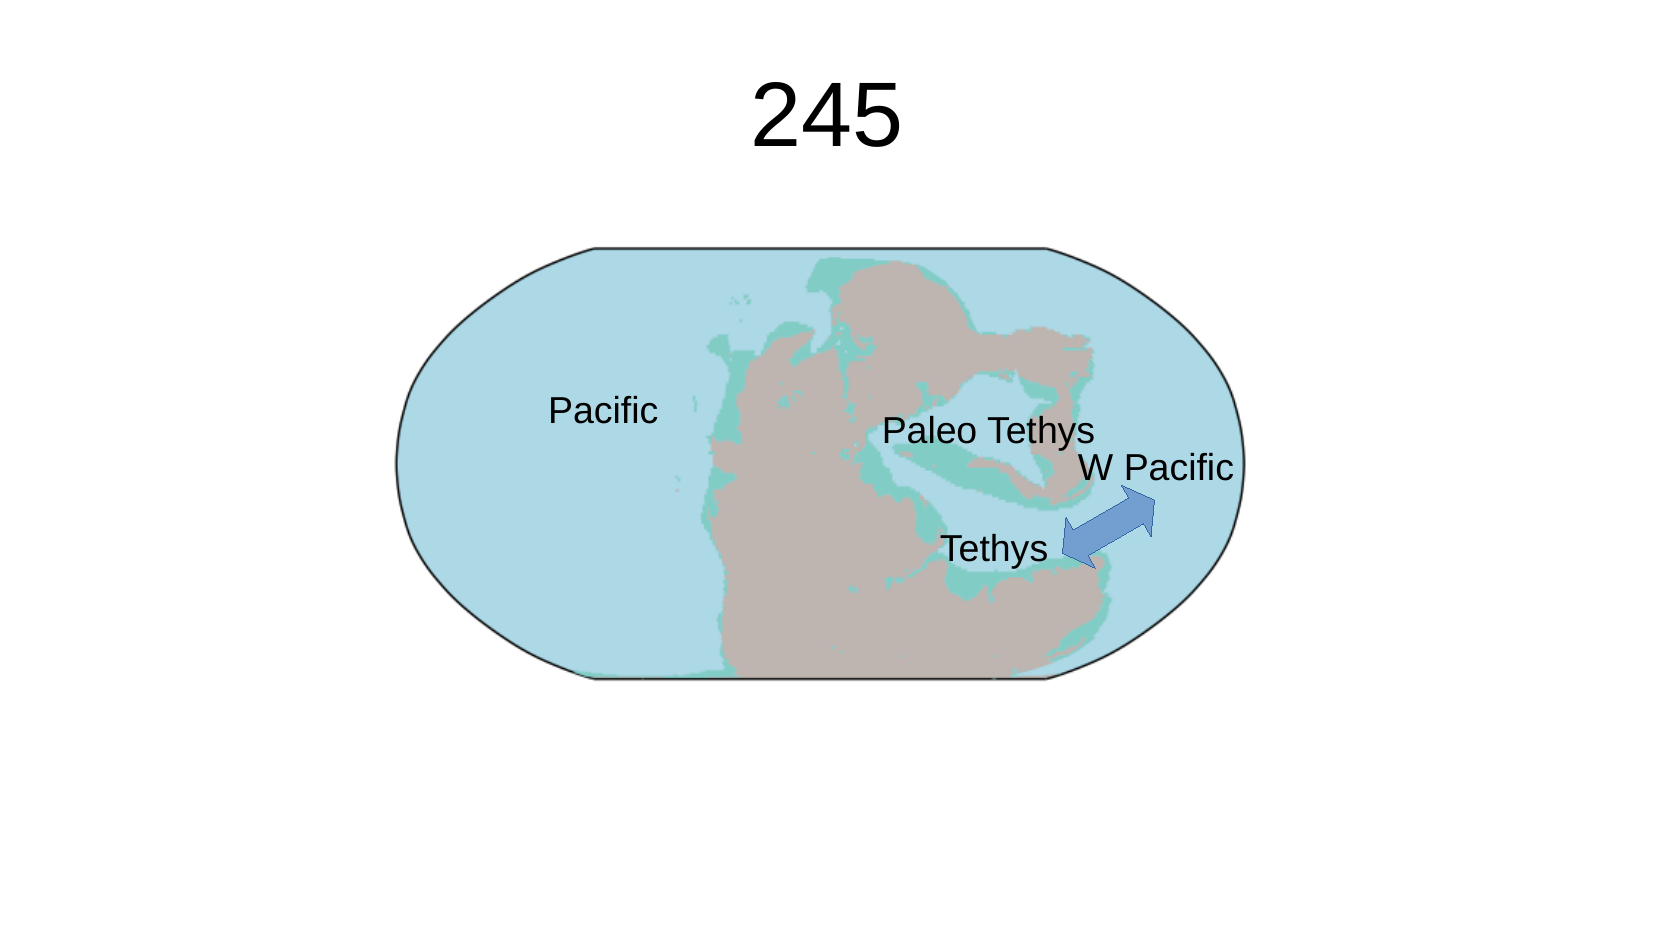

# 245
Pacific
Paleo Tethys
W Pacific
Tethys